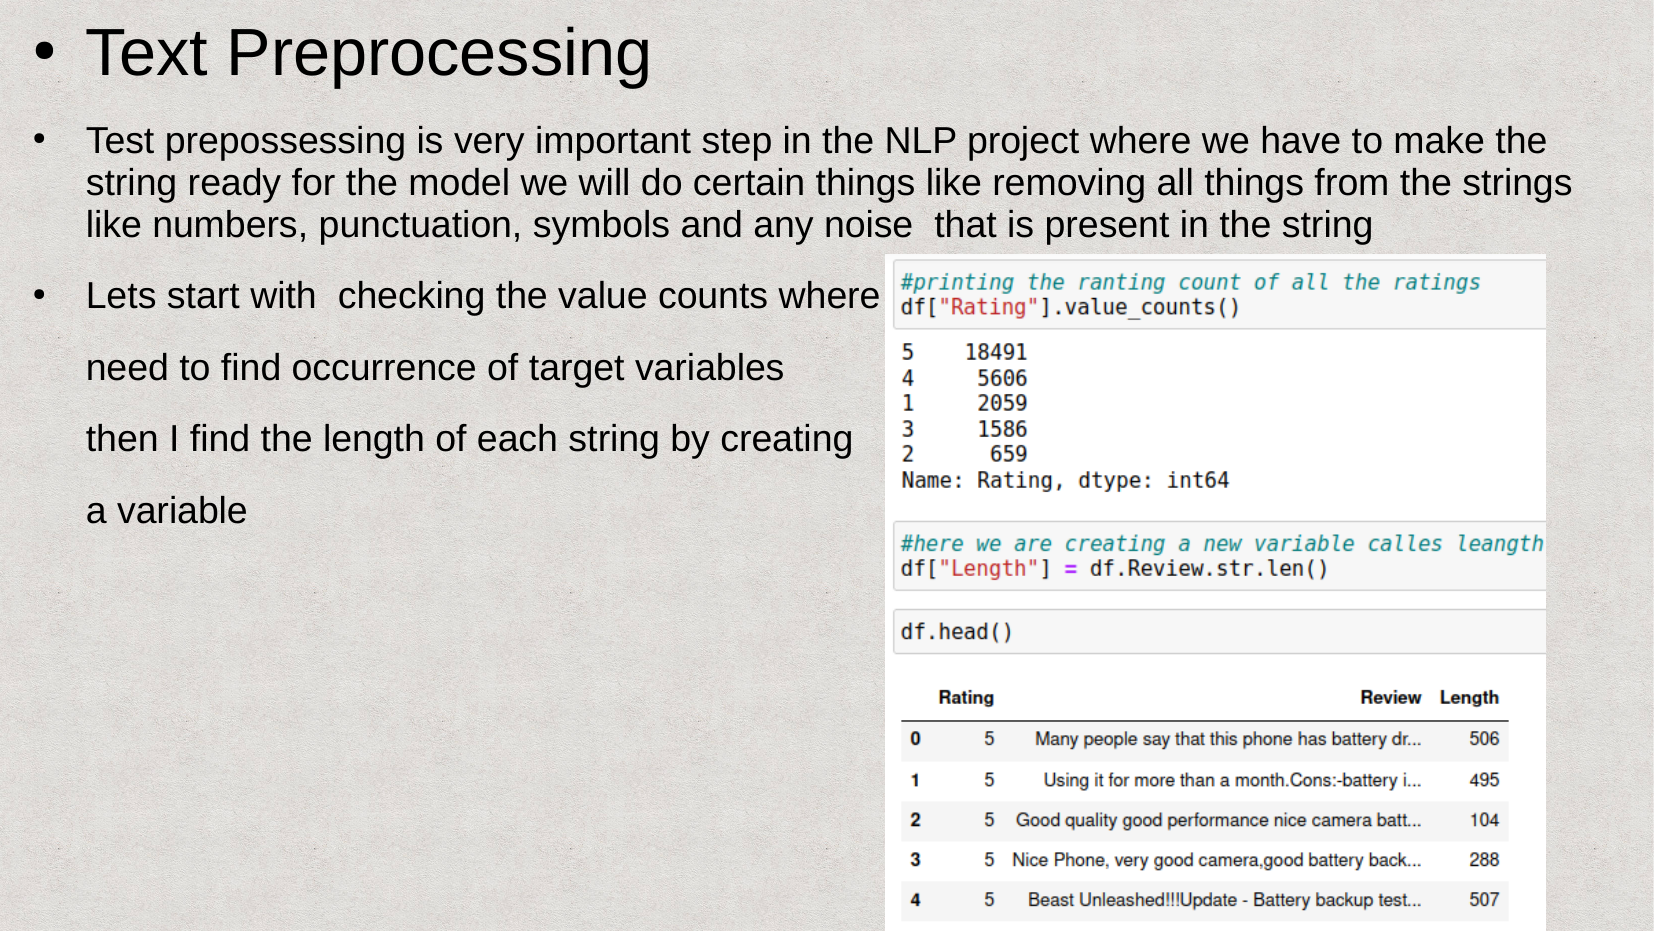

# Text Preprocessing
Test prepossessing is very important step in the NLP project where we have to make the string ready for the model we will do certain things like removing all things from the strings like numbers, punctuation, symbols and any noise that is present in the string
Lets start with checking the value counts where
need to find occurrence of target variables
then I find the length of each string by creating
a variable